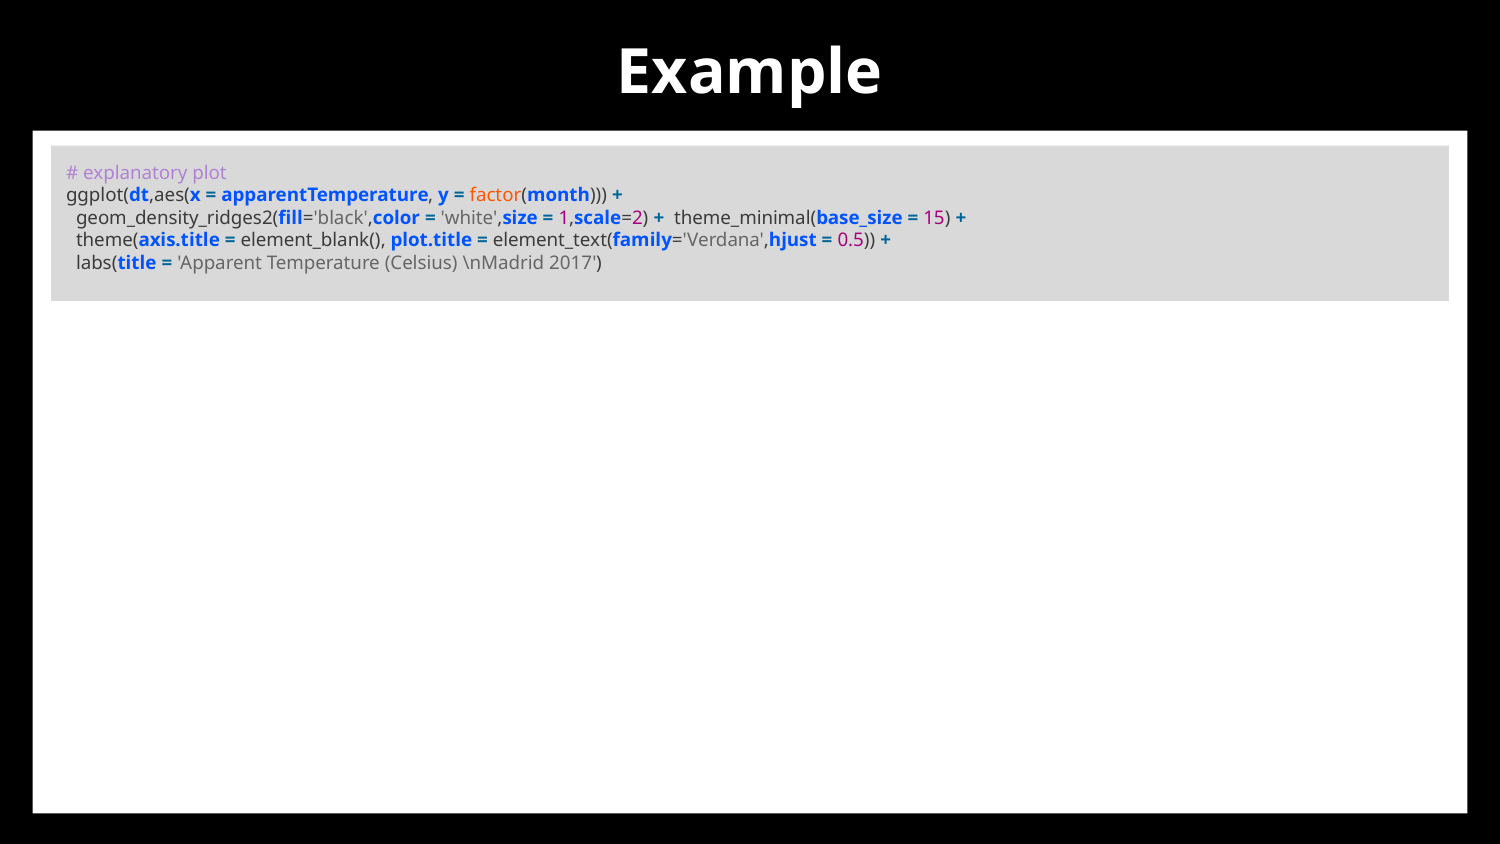

Example
# explanatory plot ggplot(dt,aes(x = apparentTemperature, y = factor(month))) + geom_density_ridges2(fill='black',color = 'white',size = 1,scale=2) + theme_minimal(base_size = 15) + theme(axis.title = element_blank(), plot.title = element_text(family='Verdana',hjust = 0.5)) + labs(title = 'Apparent Temperature (Celsius) \nMadrid 2017')